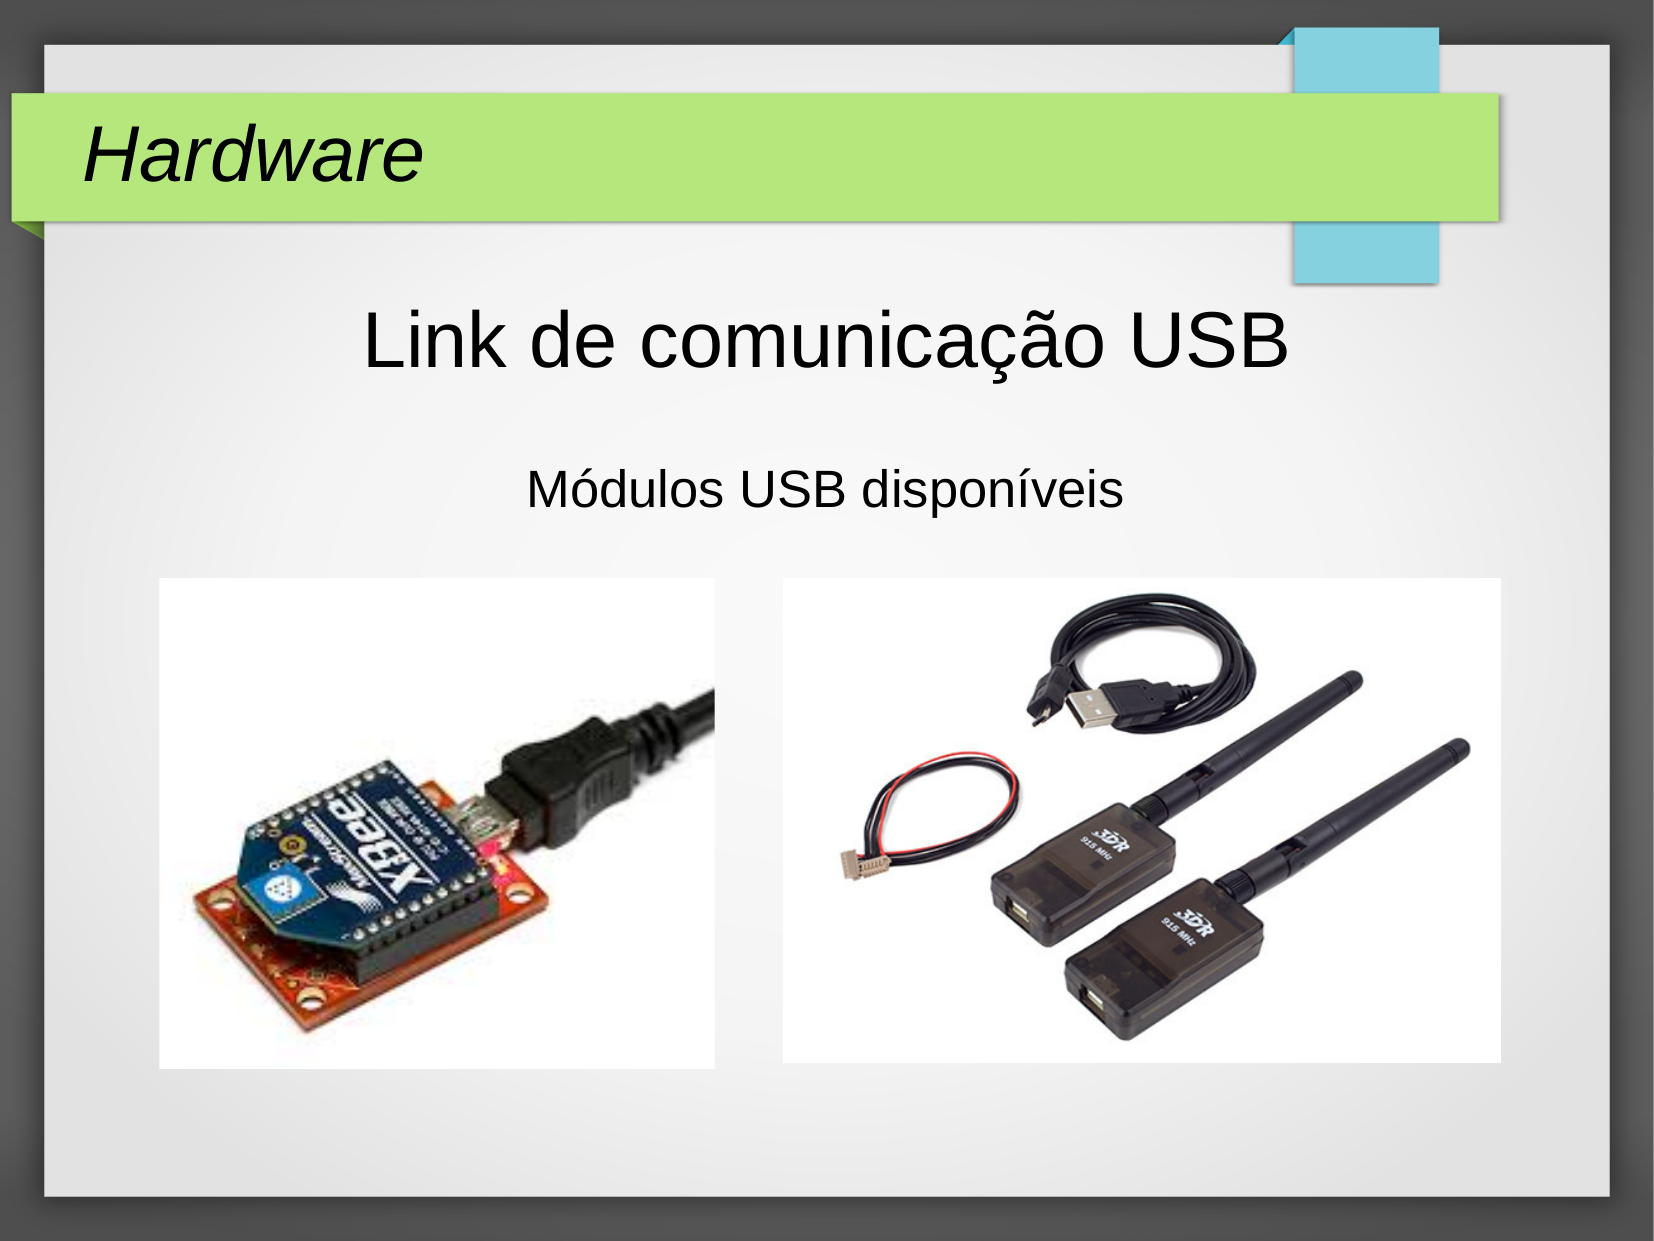

# Hardware
Link de comunicação USB
Módulos USB disponíveis